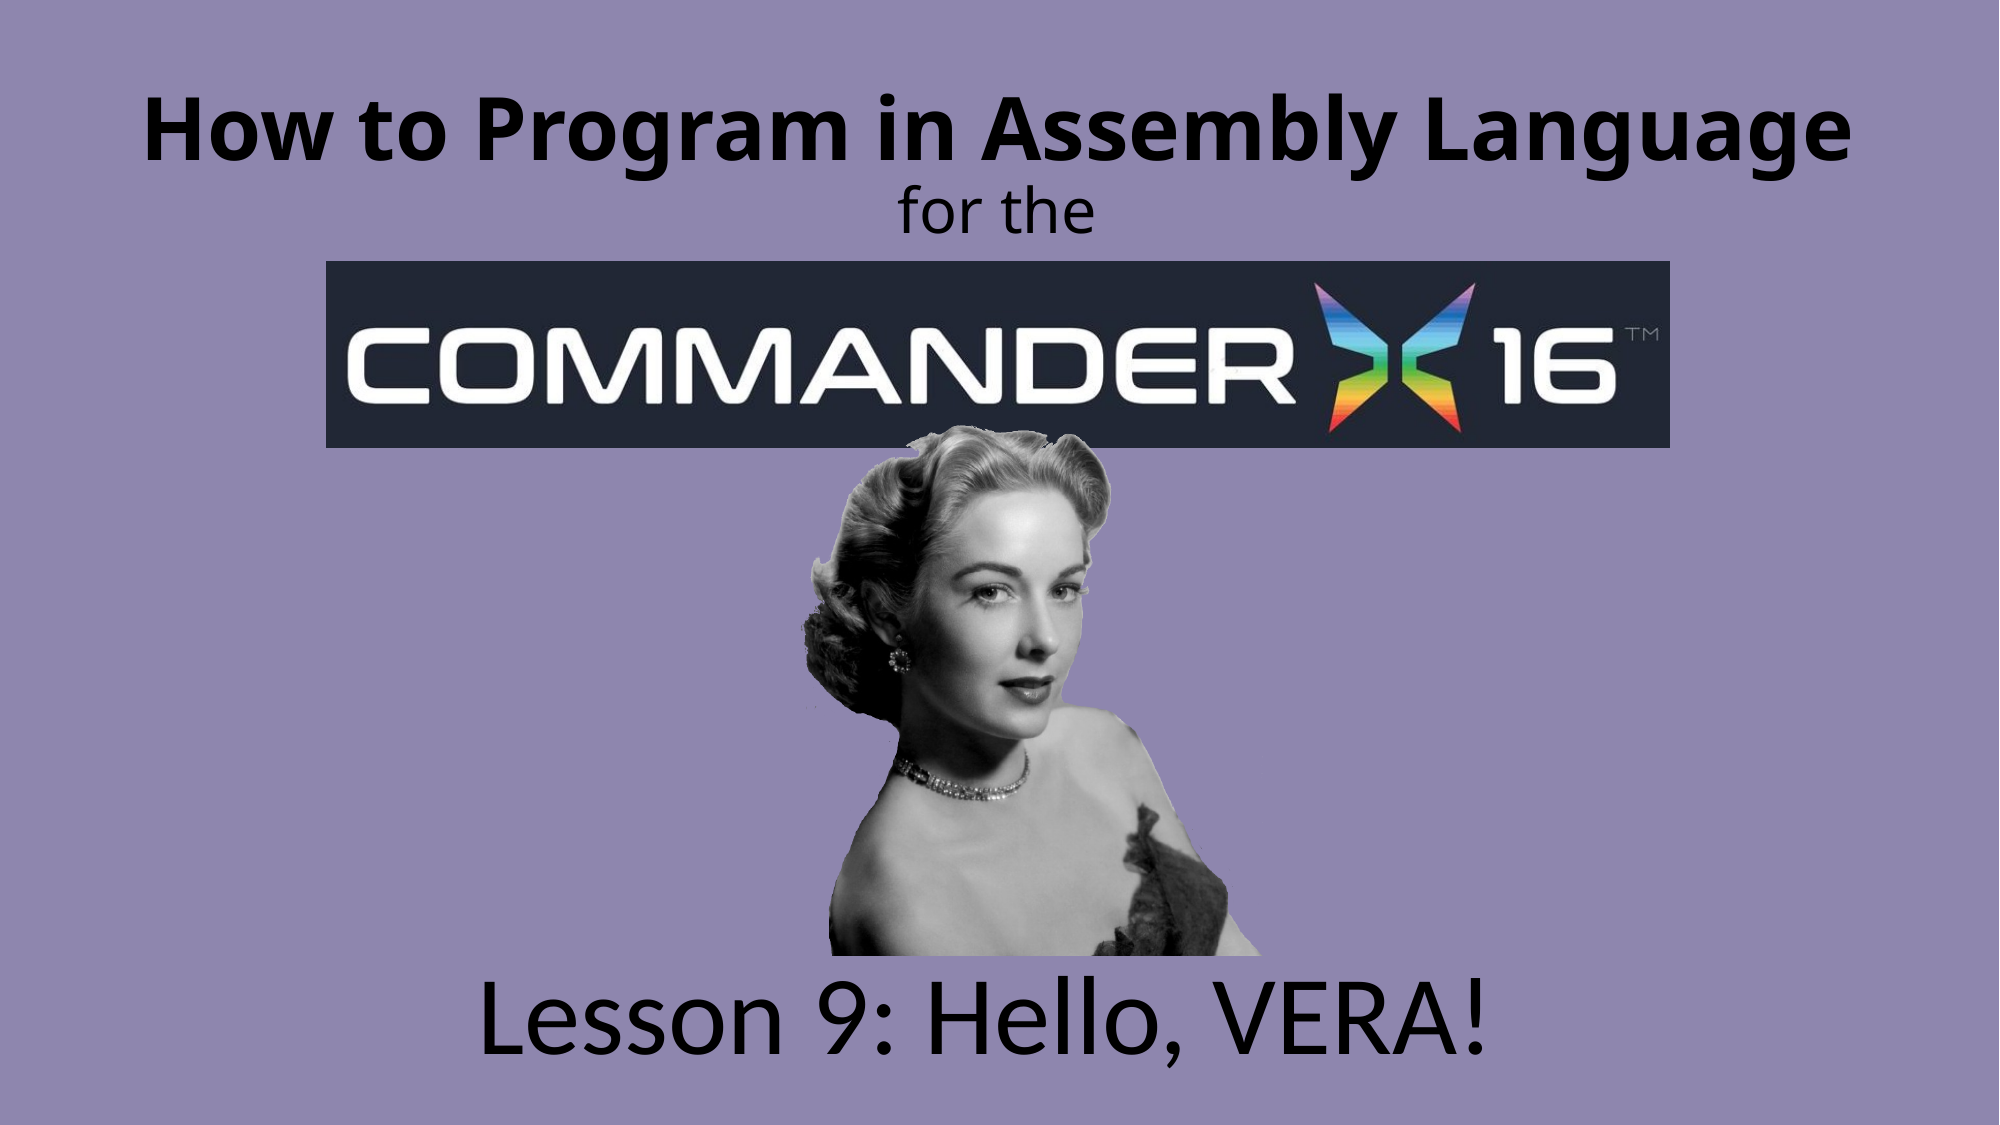

# How to Program in Assembly Language for the
Lesson 9: Hello, VERA!